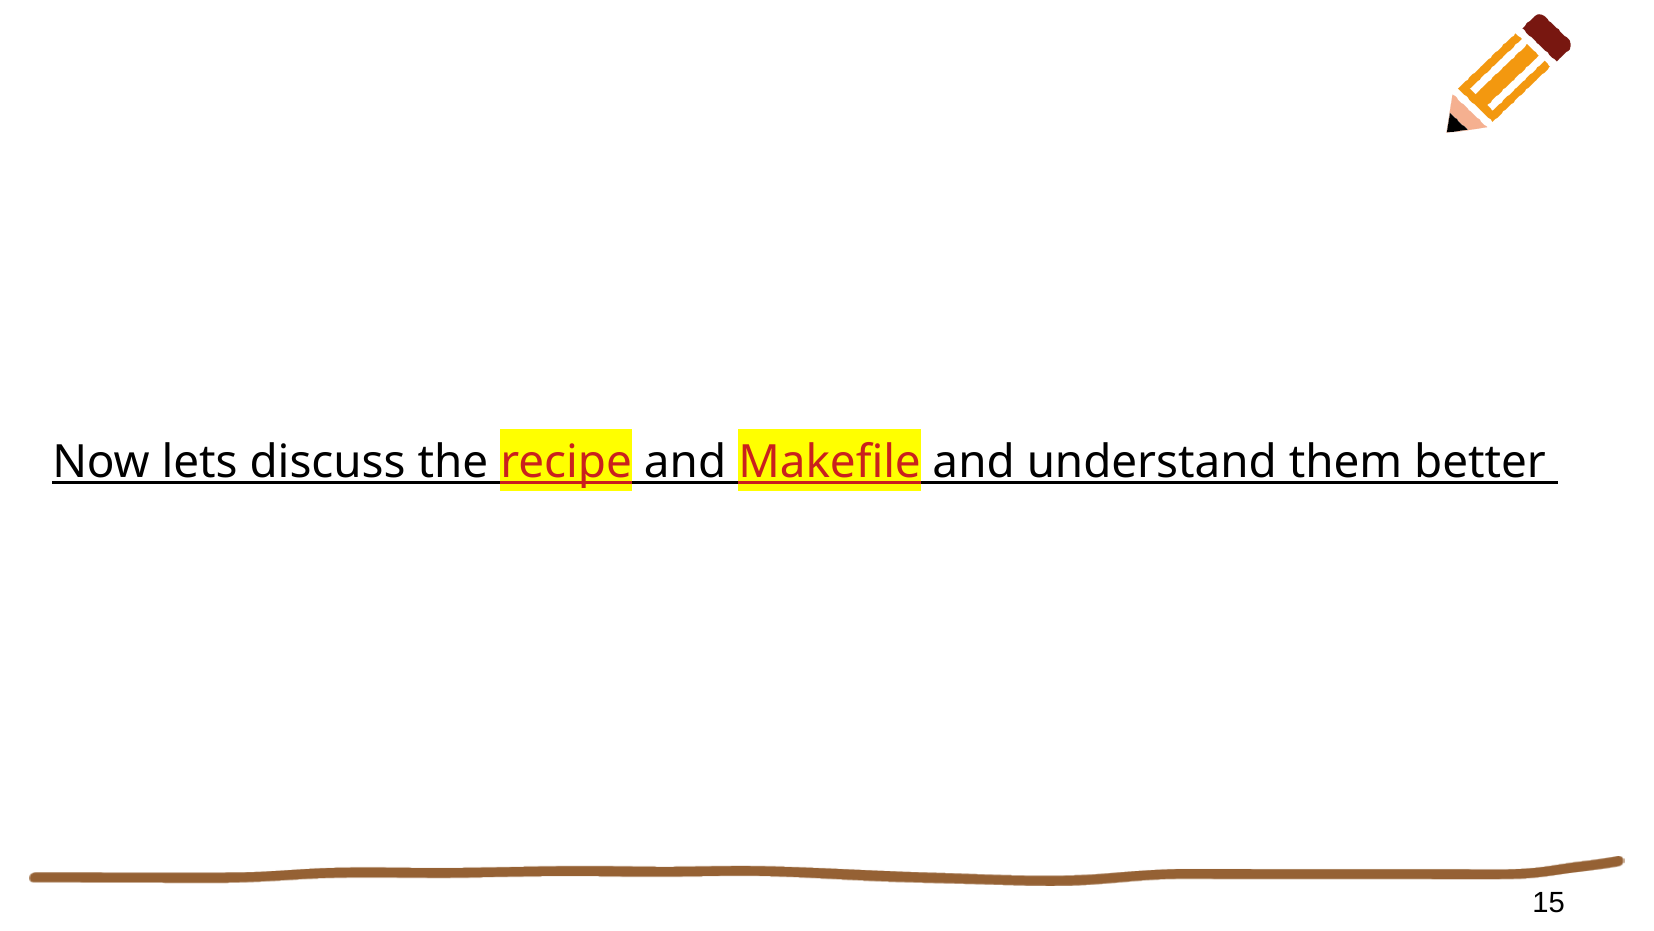

Now lets discuss the recipe and Makefile and understand them better
15